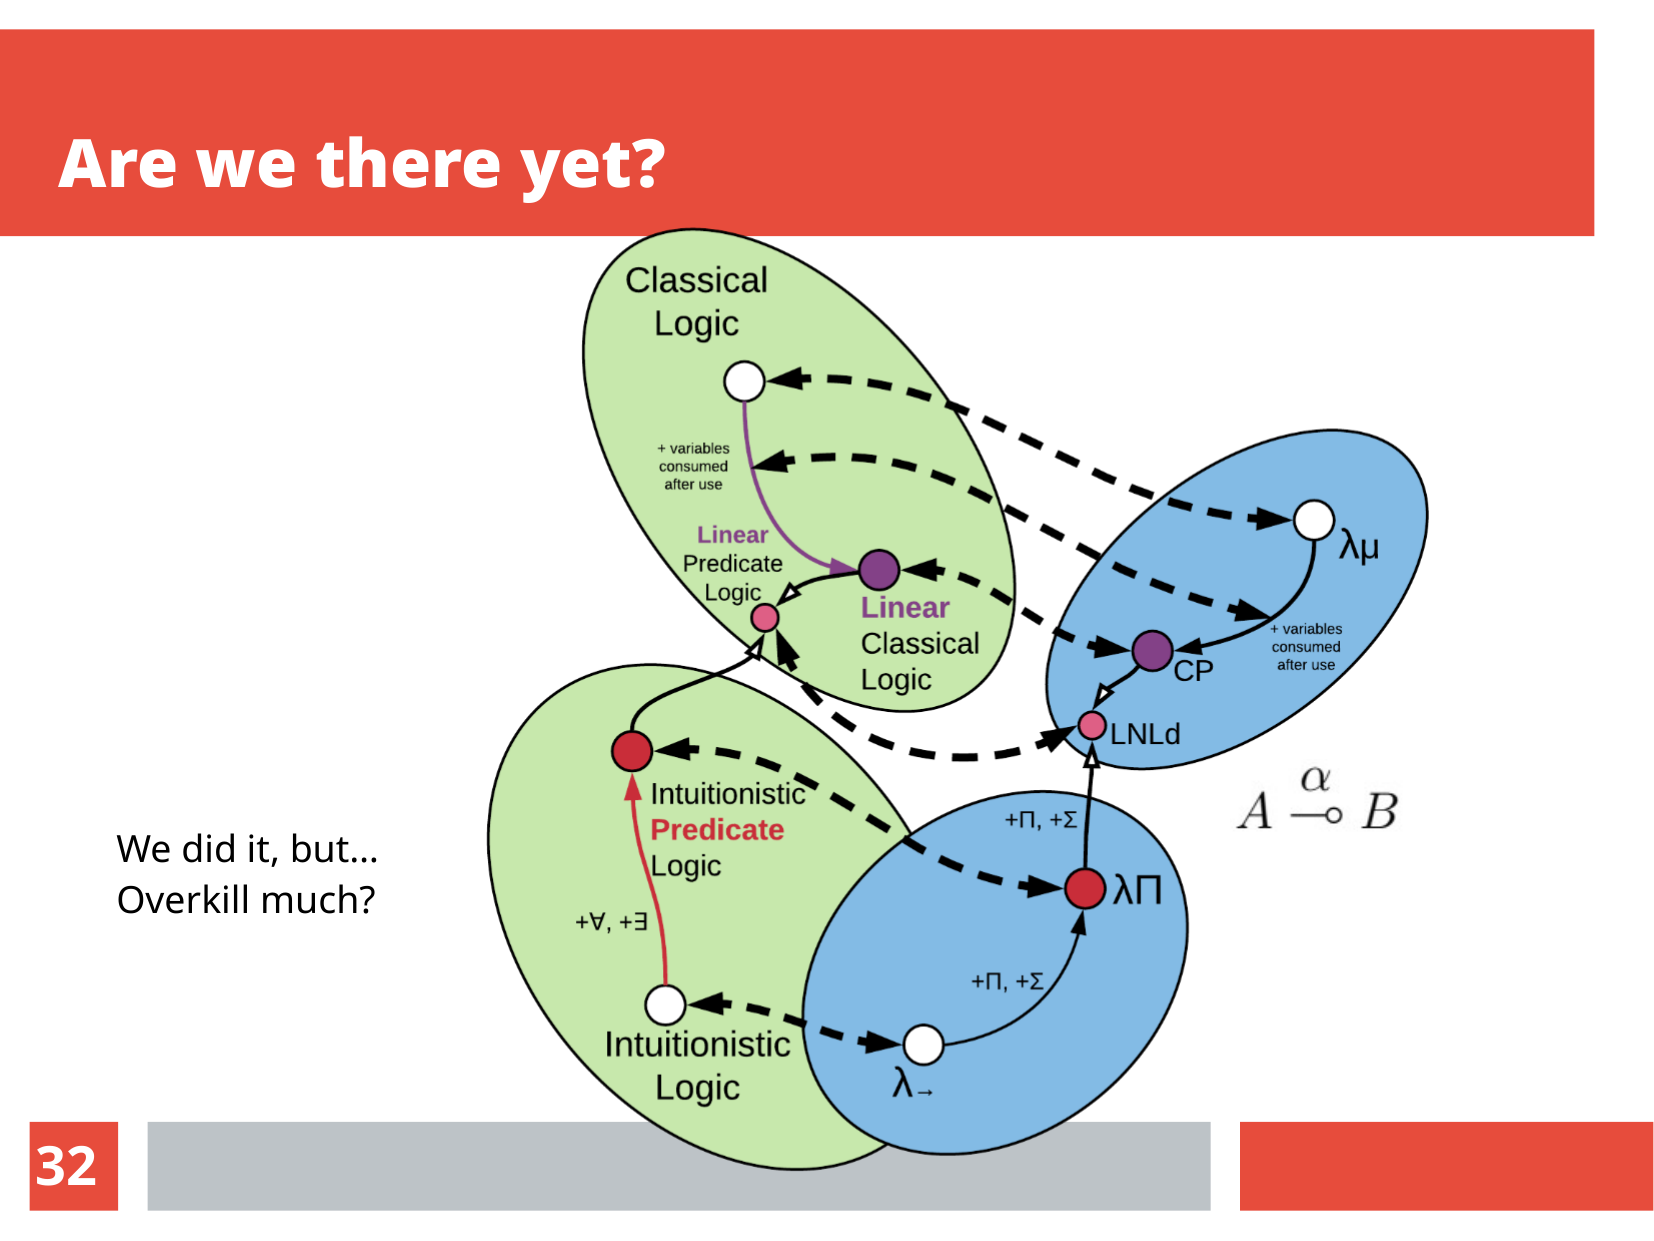

# Are we there yet?
We did it, but…
Overkill much?
32
62